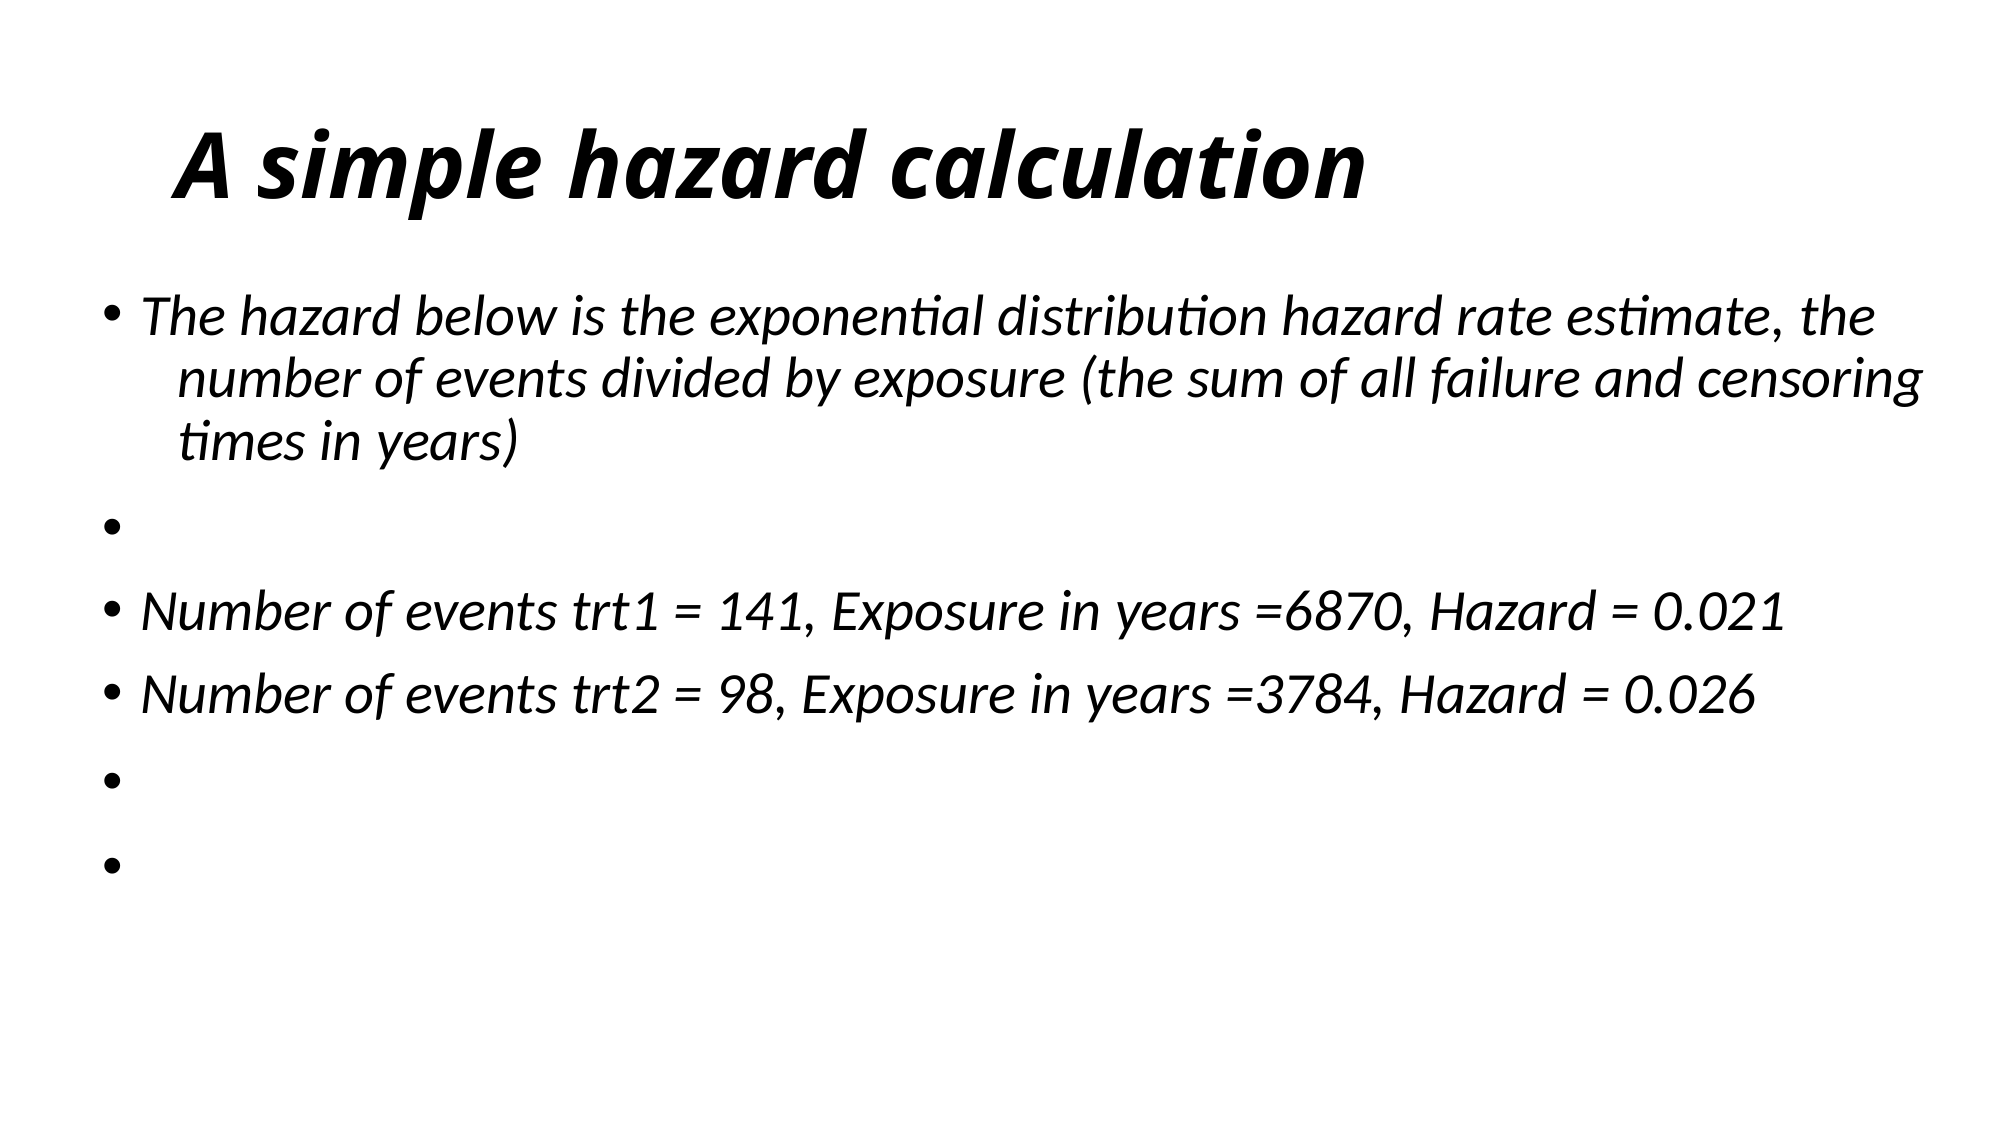

# A simple hazard calculation
The hazard below is the exponential distribution hazard rate estimate, the number of events divided by exposure (the sum of all failure and censoring times in years)
Number of events trt1 = 141, Exposure in years =6870, Hazard = 0.021
Number of events trt2 = 98, Exposure in years =3784, Hazard = 0.026